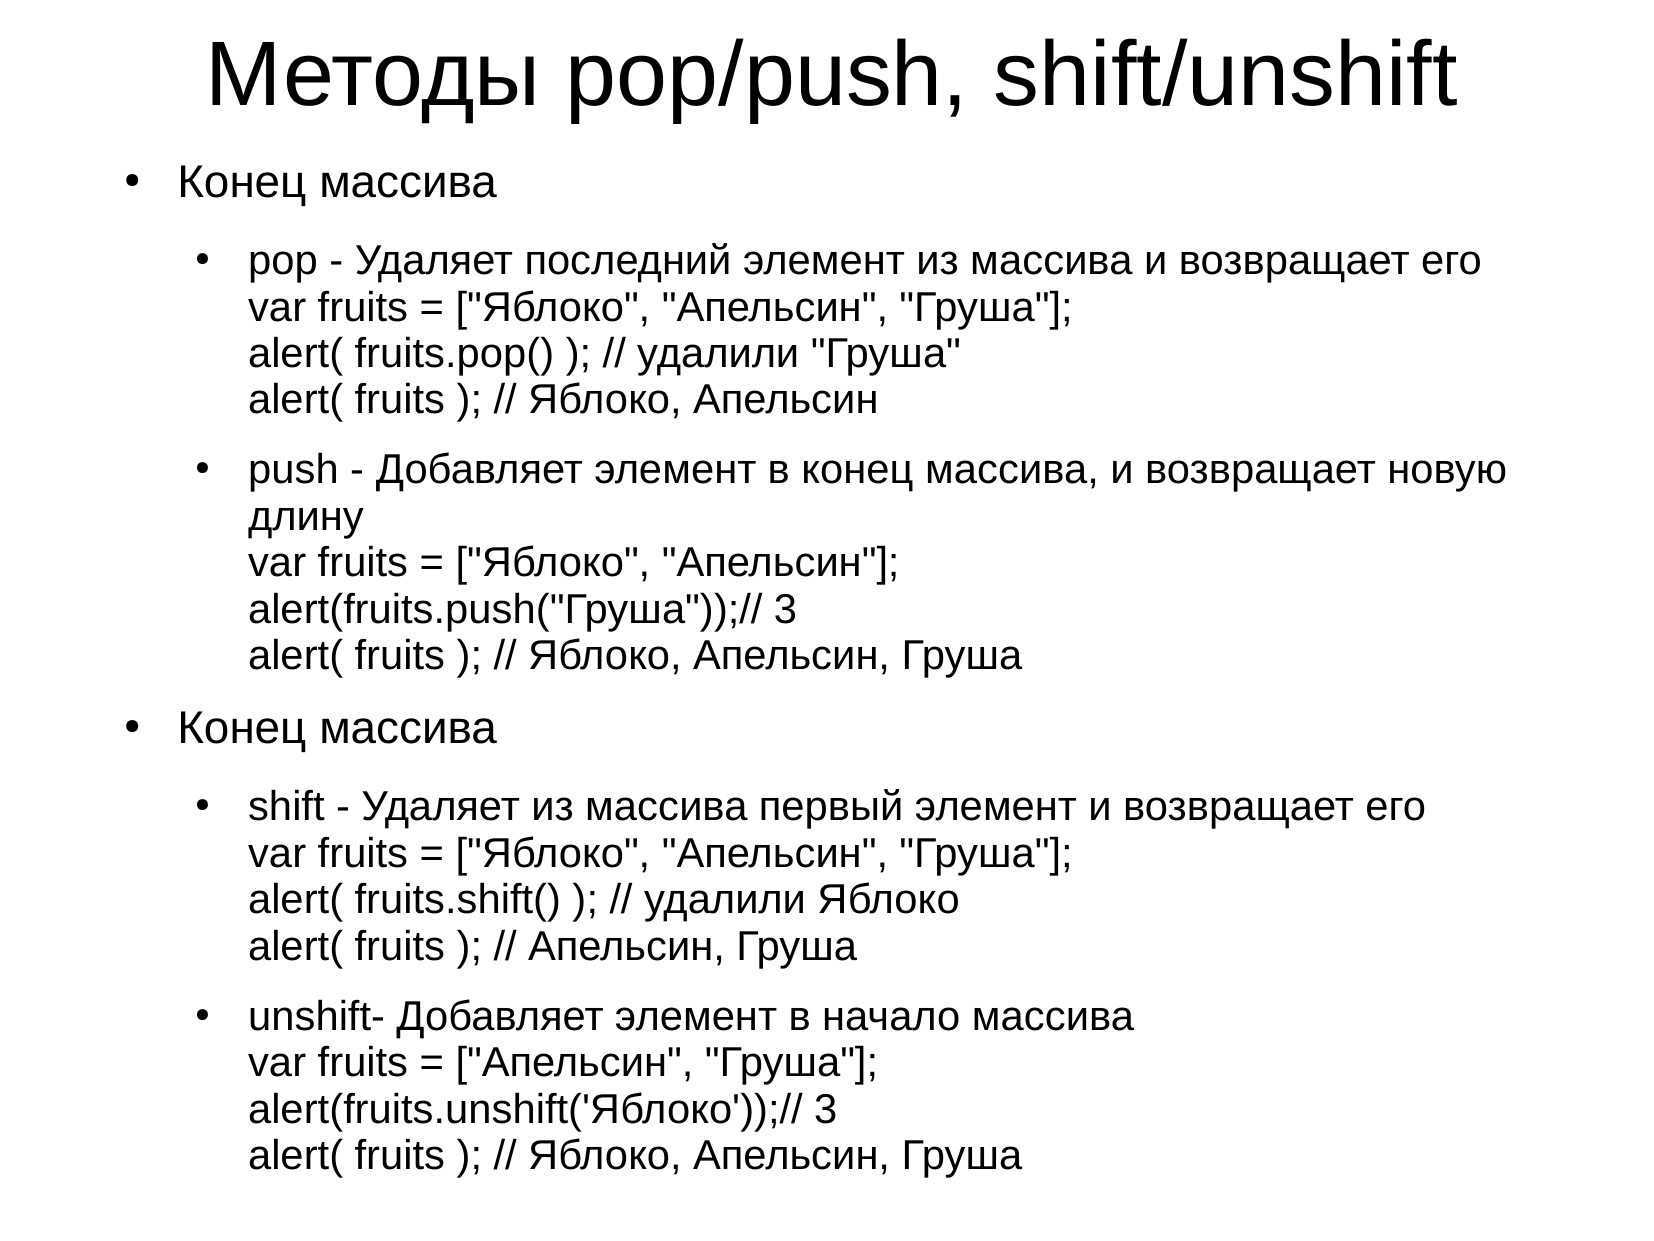

# Методы pop/push, shift/unshift
Конец массива
pop - Удаляет последний элемент из массива и возвращает его
var fruits = ["Яблоко", "Апельсин", "Груша"];
alert( fruits.pop() ); // удалили "Груша"
alert( fruits ); // Яблоко, Апельсин
push - Добавляет элемент в конец массива, и возвращает новую длину
var fruits = ["Яблоко", "Апельсин"];
alert(fruits.push("Груша"));// 3
alert( fruits ); // Яблоко, Апельсин, Груша
Конец массива
shift - Удаляет из массива первый элемент и возвращает его
var fruits = ["Яблоко", "Апельсин", "Груша"];
alert( fruits.shift() ); // удалили Яблоко
alert( fruits ); // Апельсин, Груша
unshift- Добавляет элемент в начало массива
var fruits = ["Апельсин", "Груша"];
alert(fruits.unshift('Яблоко'));// 3
alert( fruits ); // Яблоко, Апельсин, Груша